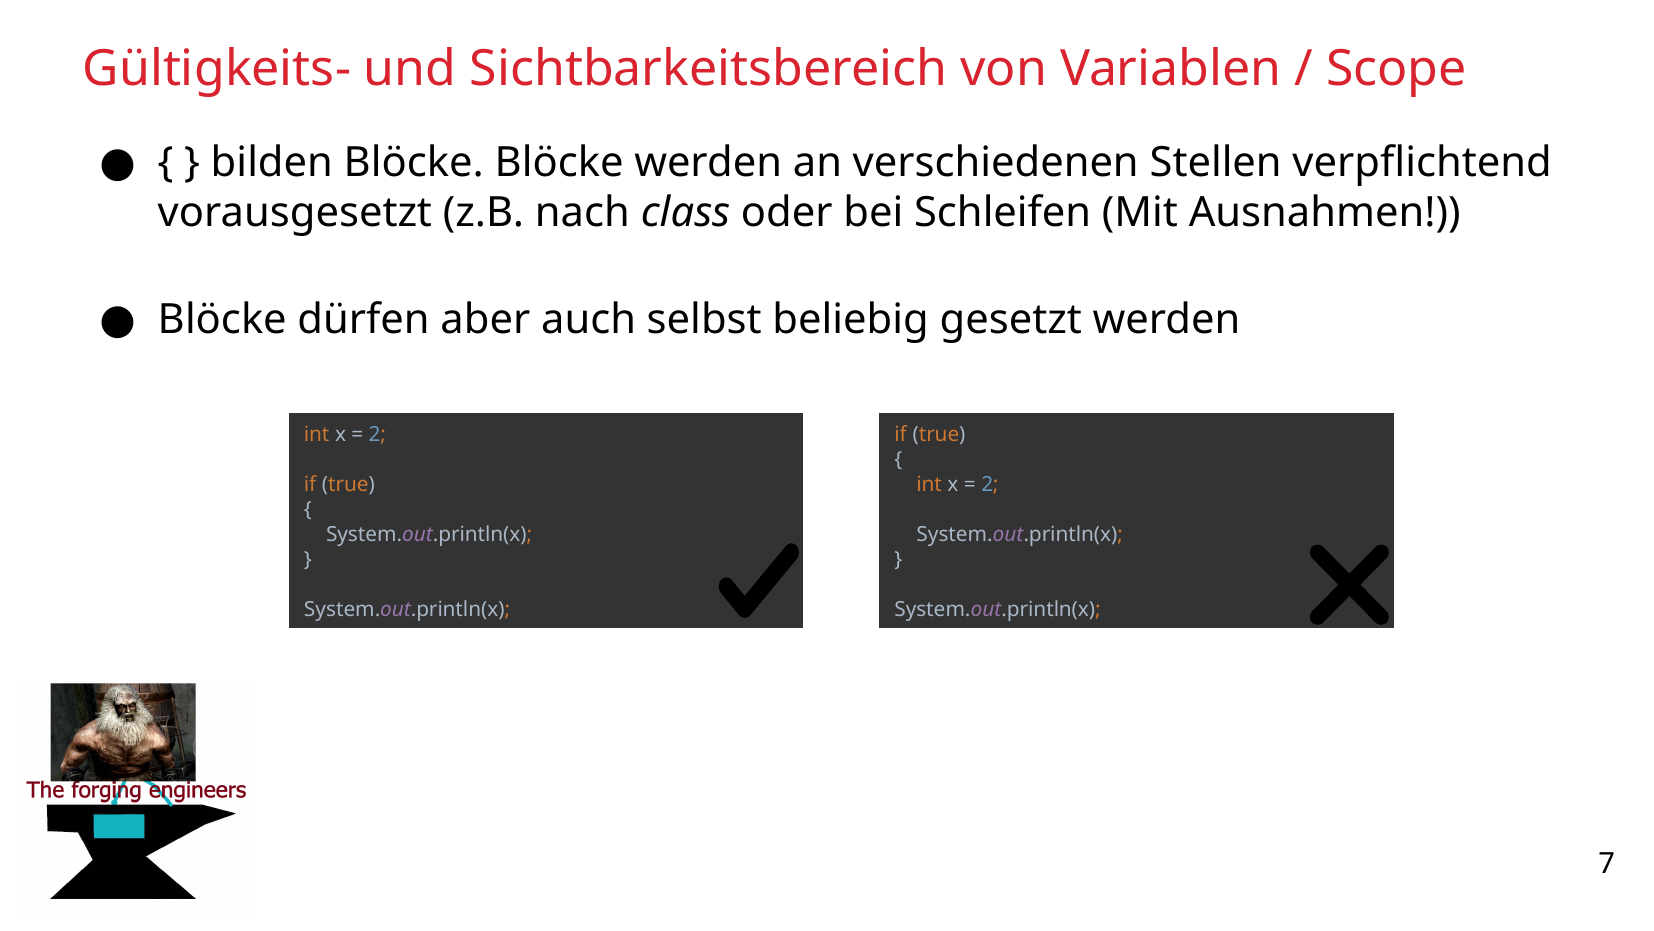

# Gültigkeits- und Sichtbarkeitsbereich von Variablen / Scope
{ } bilden Blöcke. Blöcke werden an verschiedenen Stellen verpflichtend vorausgesetzt (z.B. nach class oder bei Schleifen (Mit Ausnahmen!))
Blöcke dürfen aber auch selbst beliebig gesetzt werden
int x = 2;
if (true)
{
 System.out.println(x);
}
System.out.println(x);
if (true)
{
 int x = 2;
 System.out.println(x);
}
System.out.println(x);